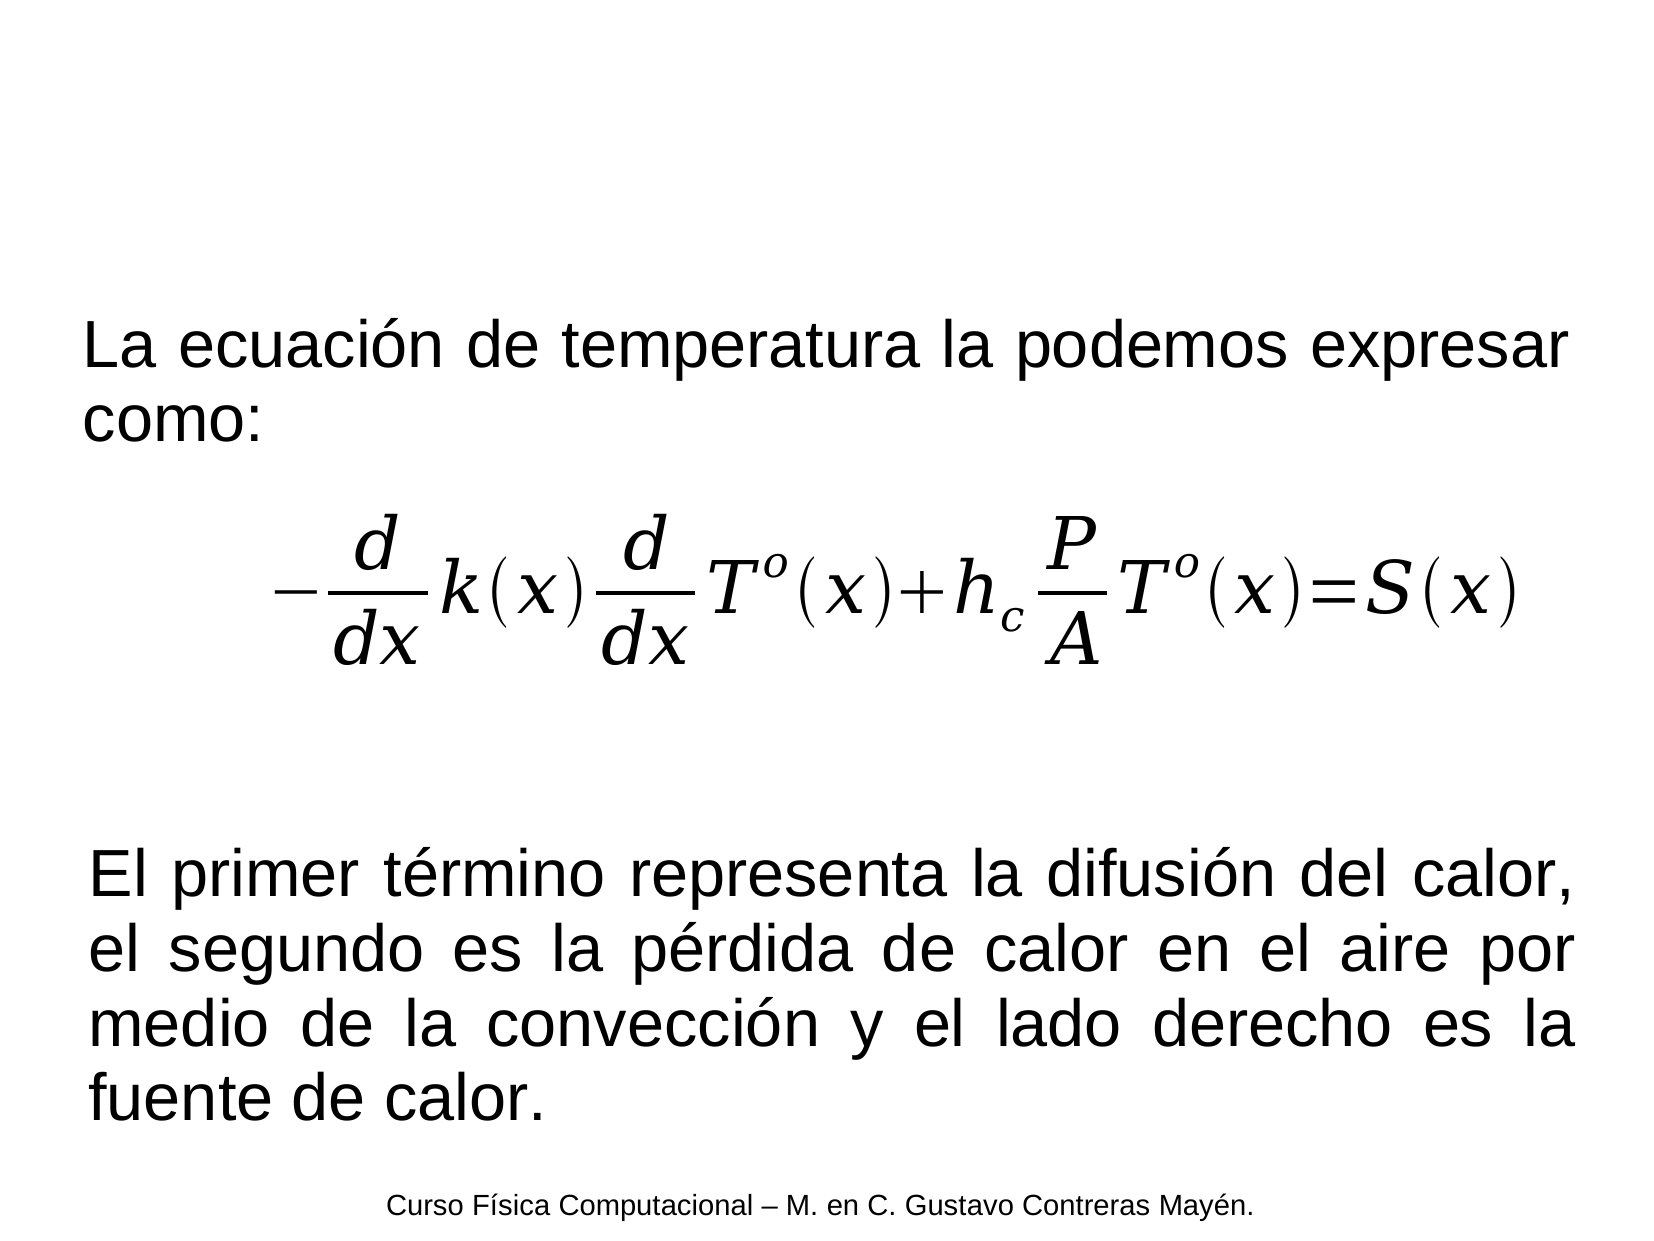

#
La ecuación de temperatura la podemos expresar como:
El primer término representa la difusión del calor, el segundo es la pérdida de calor en el aire por medio de la convección y el lado derecho es la fuente de calor.